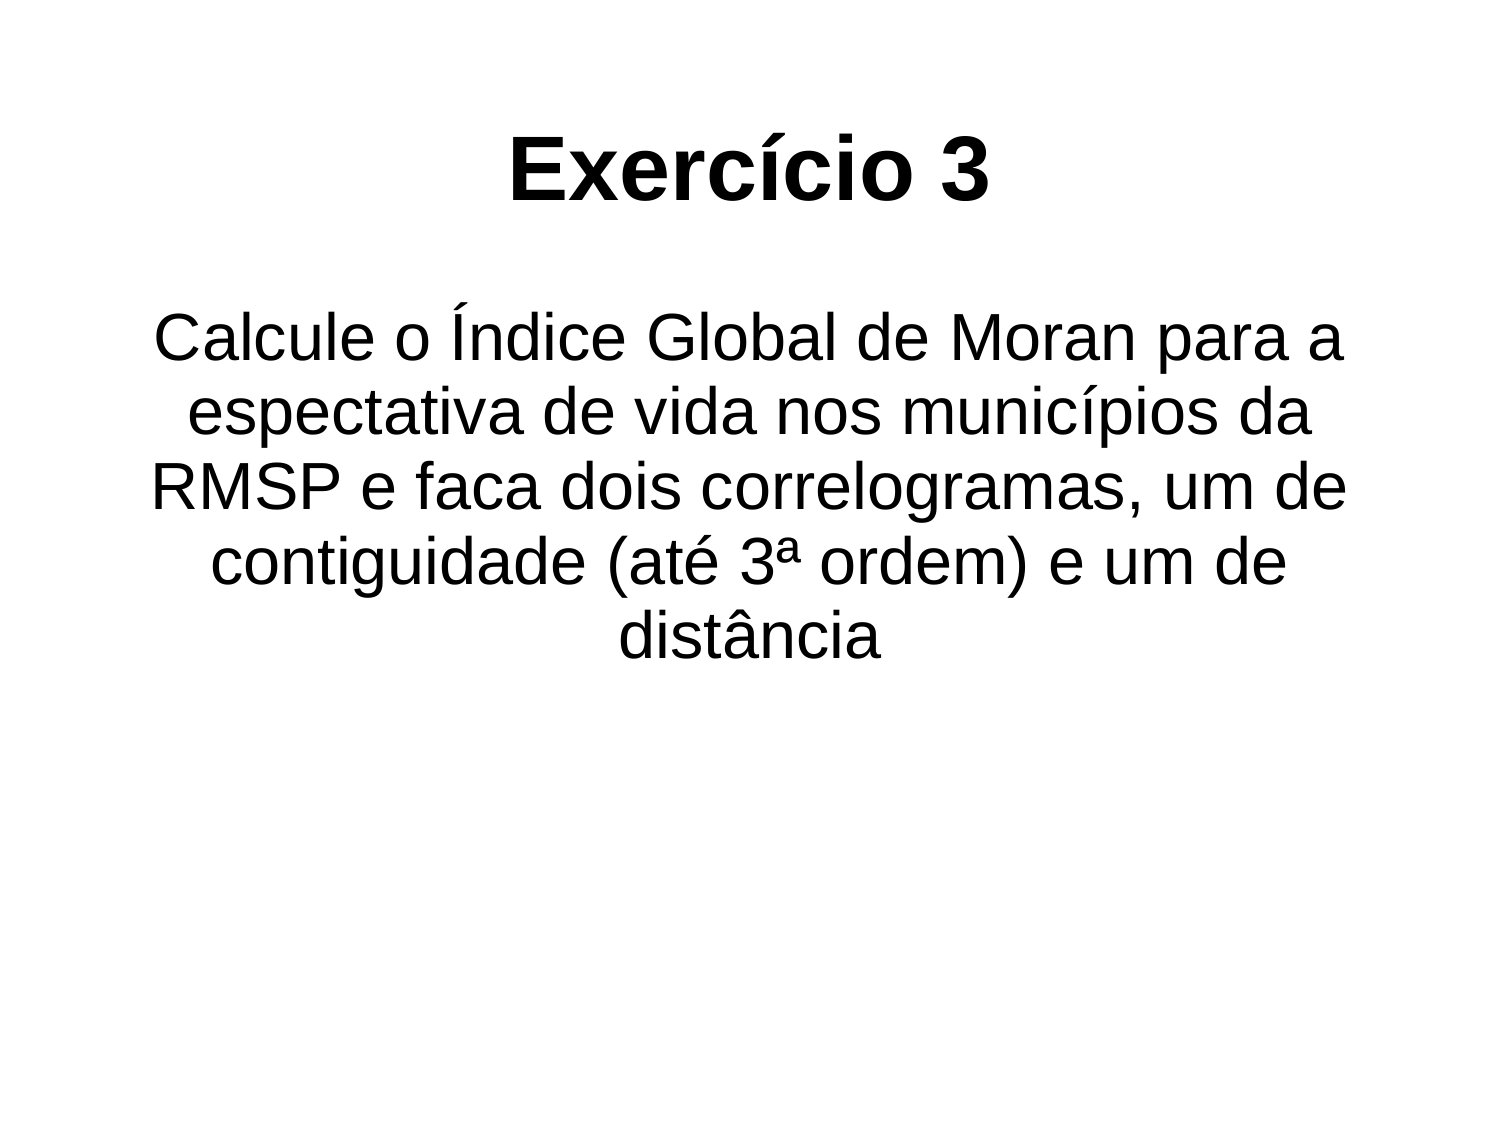

# Exercício 3
Calcule o Índice Global de Moran para a espectativa de vida nos municípios da RMSP e faca dois correlogramas, um de contiguidade (até 3ª ordem) e um de distância